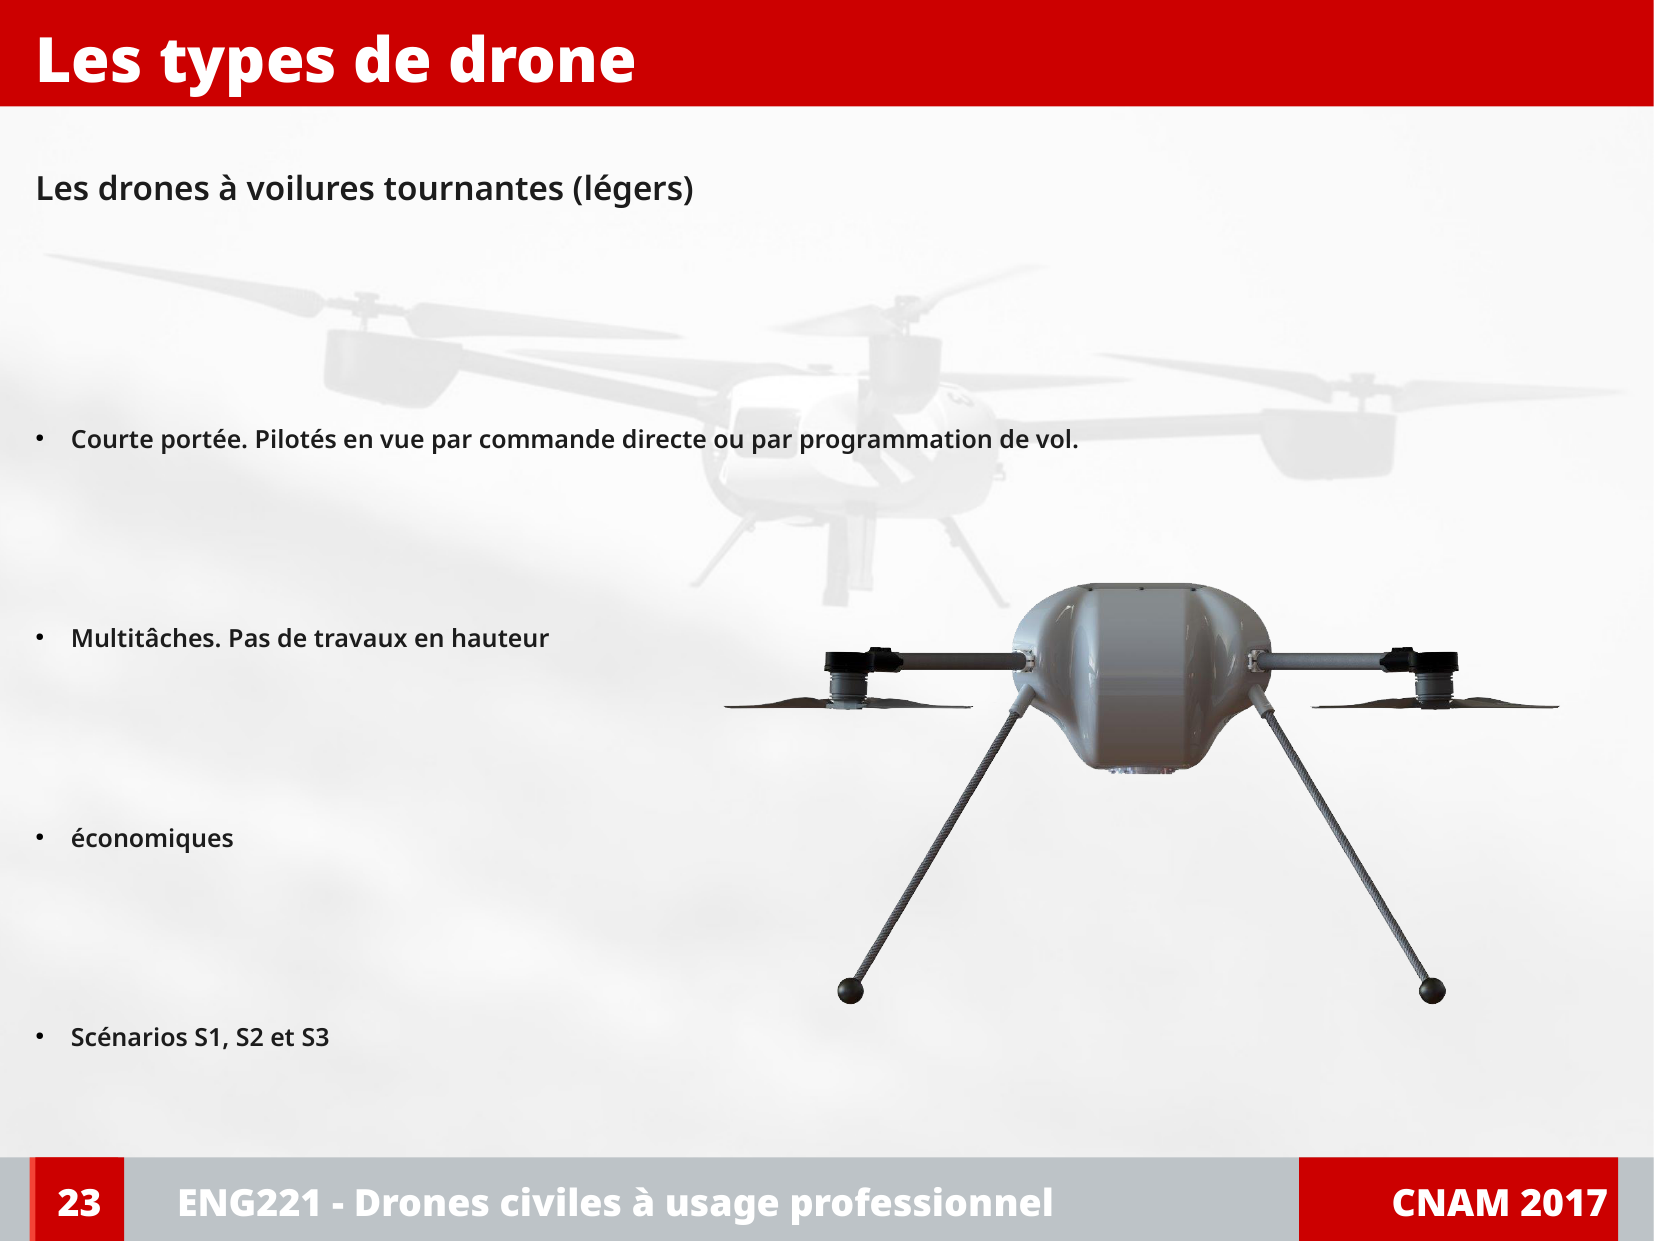

# Les types de drone
Les drones à voilures tournantes (légers)
Courte portée. Pilotés en vue par commande directe ou par programmation de vol.
Multitâches. Pas de travaux en hauteur
économiques
Scénarios S1, S2 et S3
23
ENG221 - Drones civiles à usage professionnel